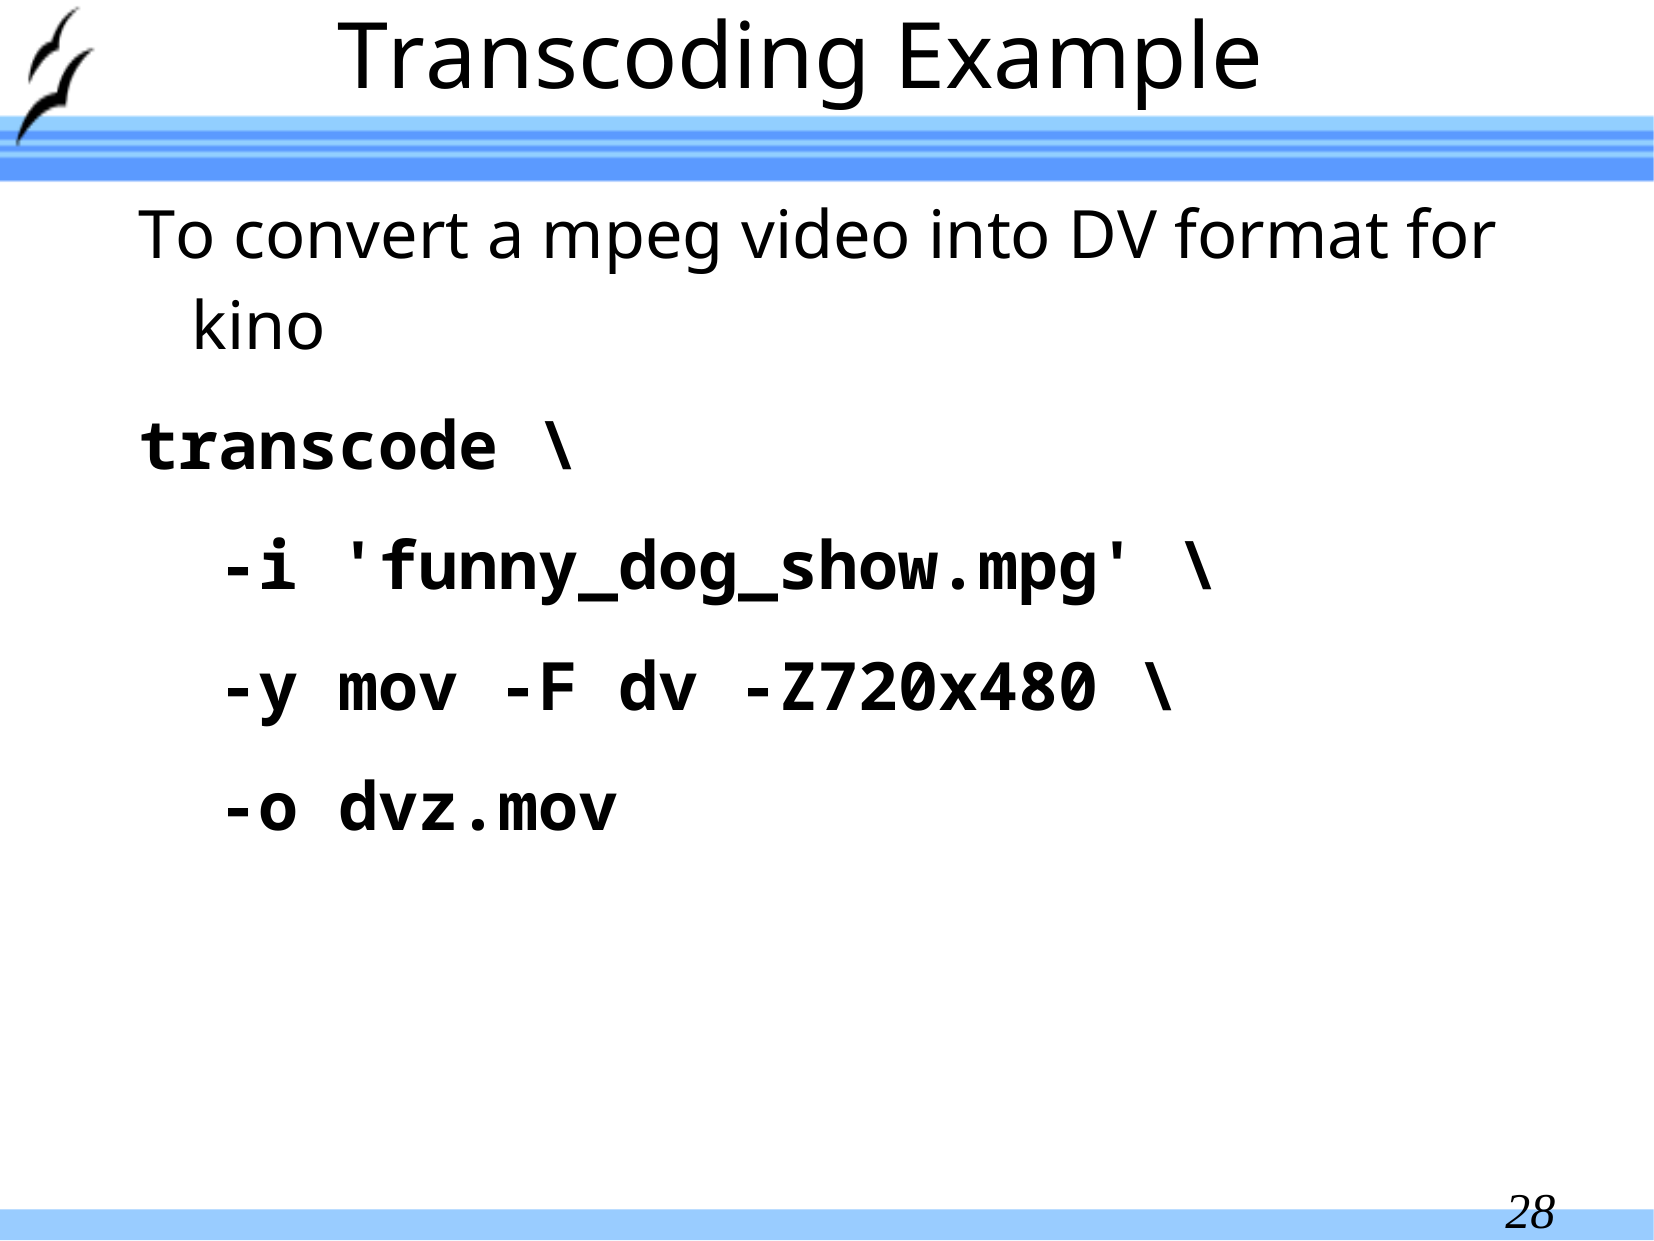

# Transcoding Example
To convert a mpeg video into DV format for kino
transcode \
 -i 'funny_dog_show.mpg' \
 -y mov -F dv -Z720x480 \
 -o dvz.mov